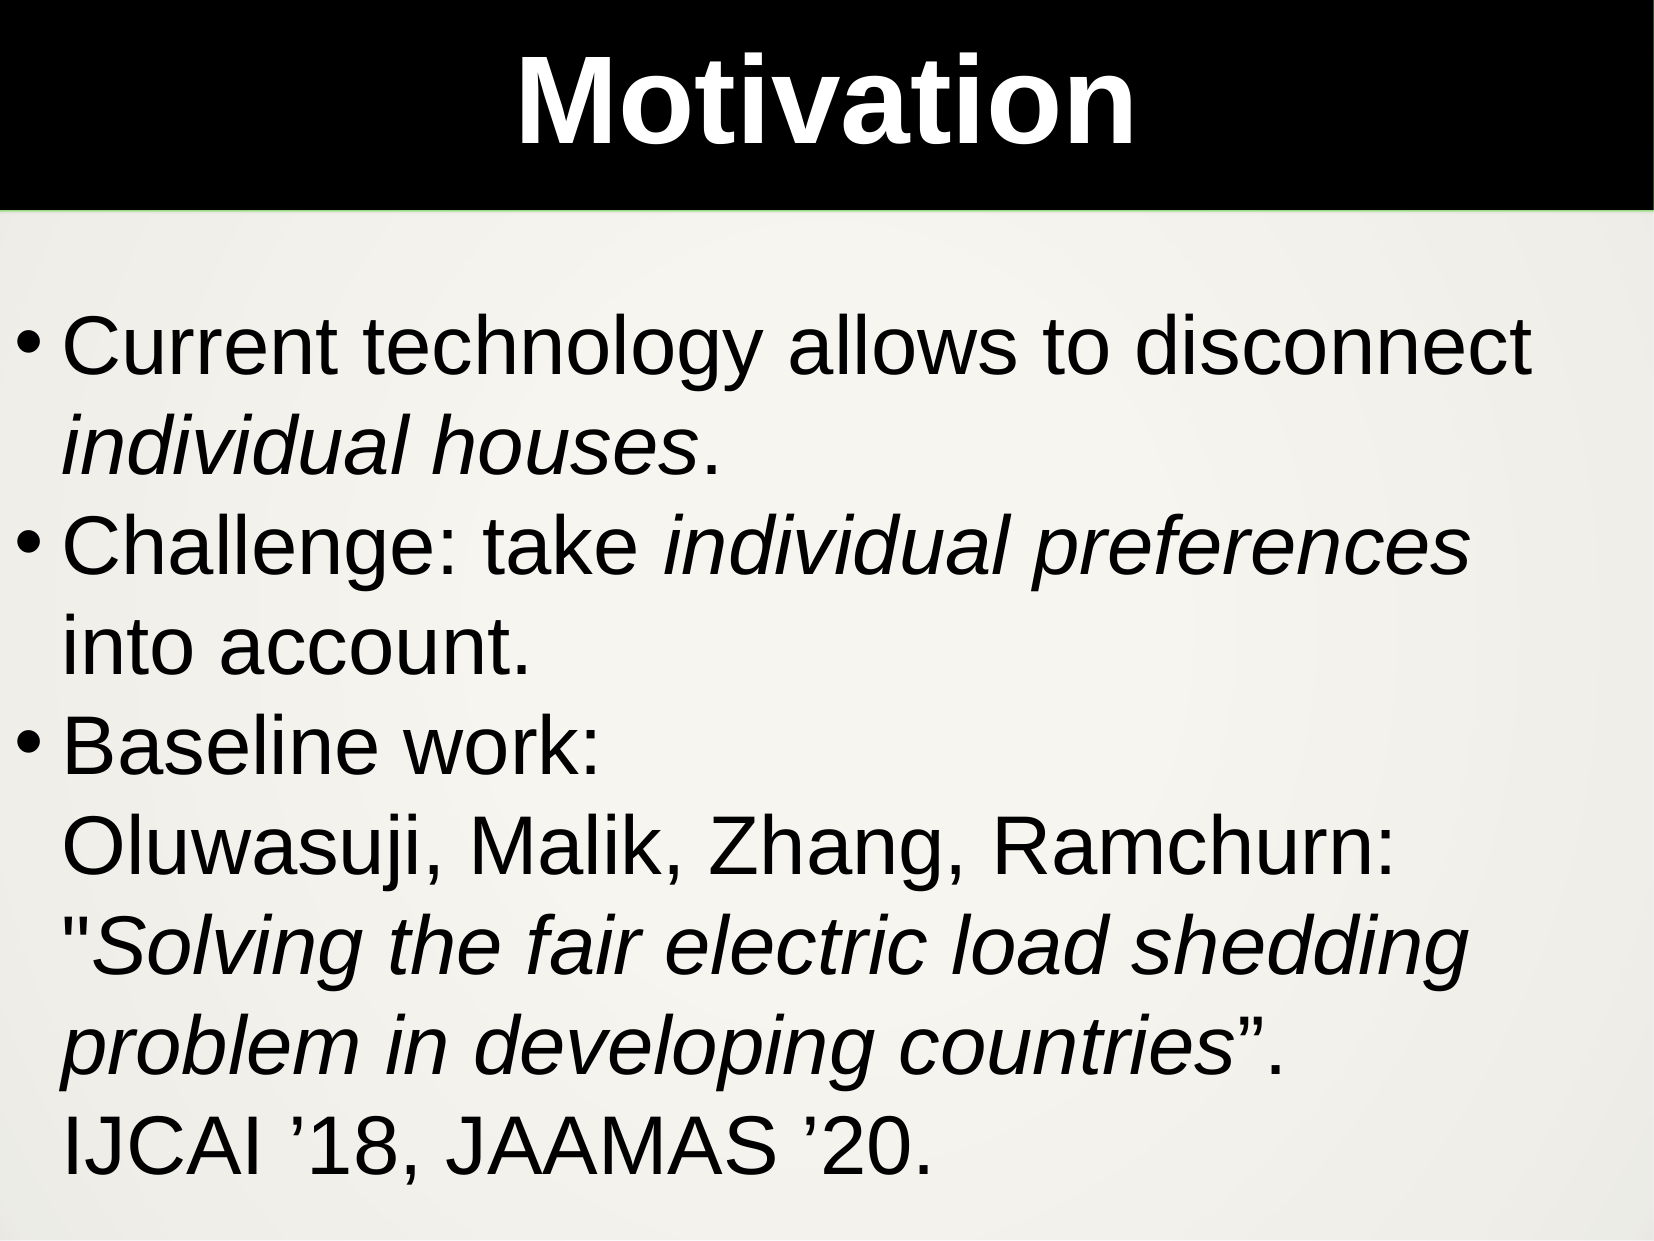

# Motivation
Current technology allows to disconnect individual houses.
Challenge: take individual preferences
into account.
Baseline work:
Oluwasuji, Malik, Zhang, Ramchurn: "Solving the fair electric load shedding problem in developing countries”.
IJCAI ’18, JAAMAS ’20.